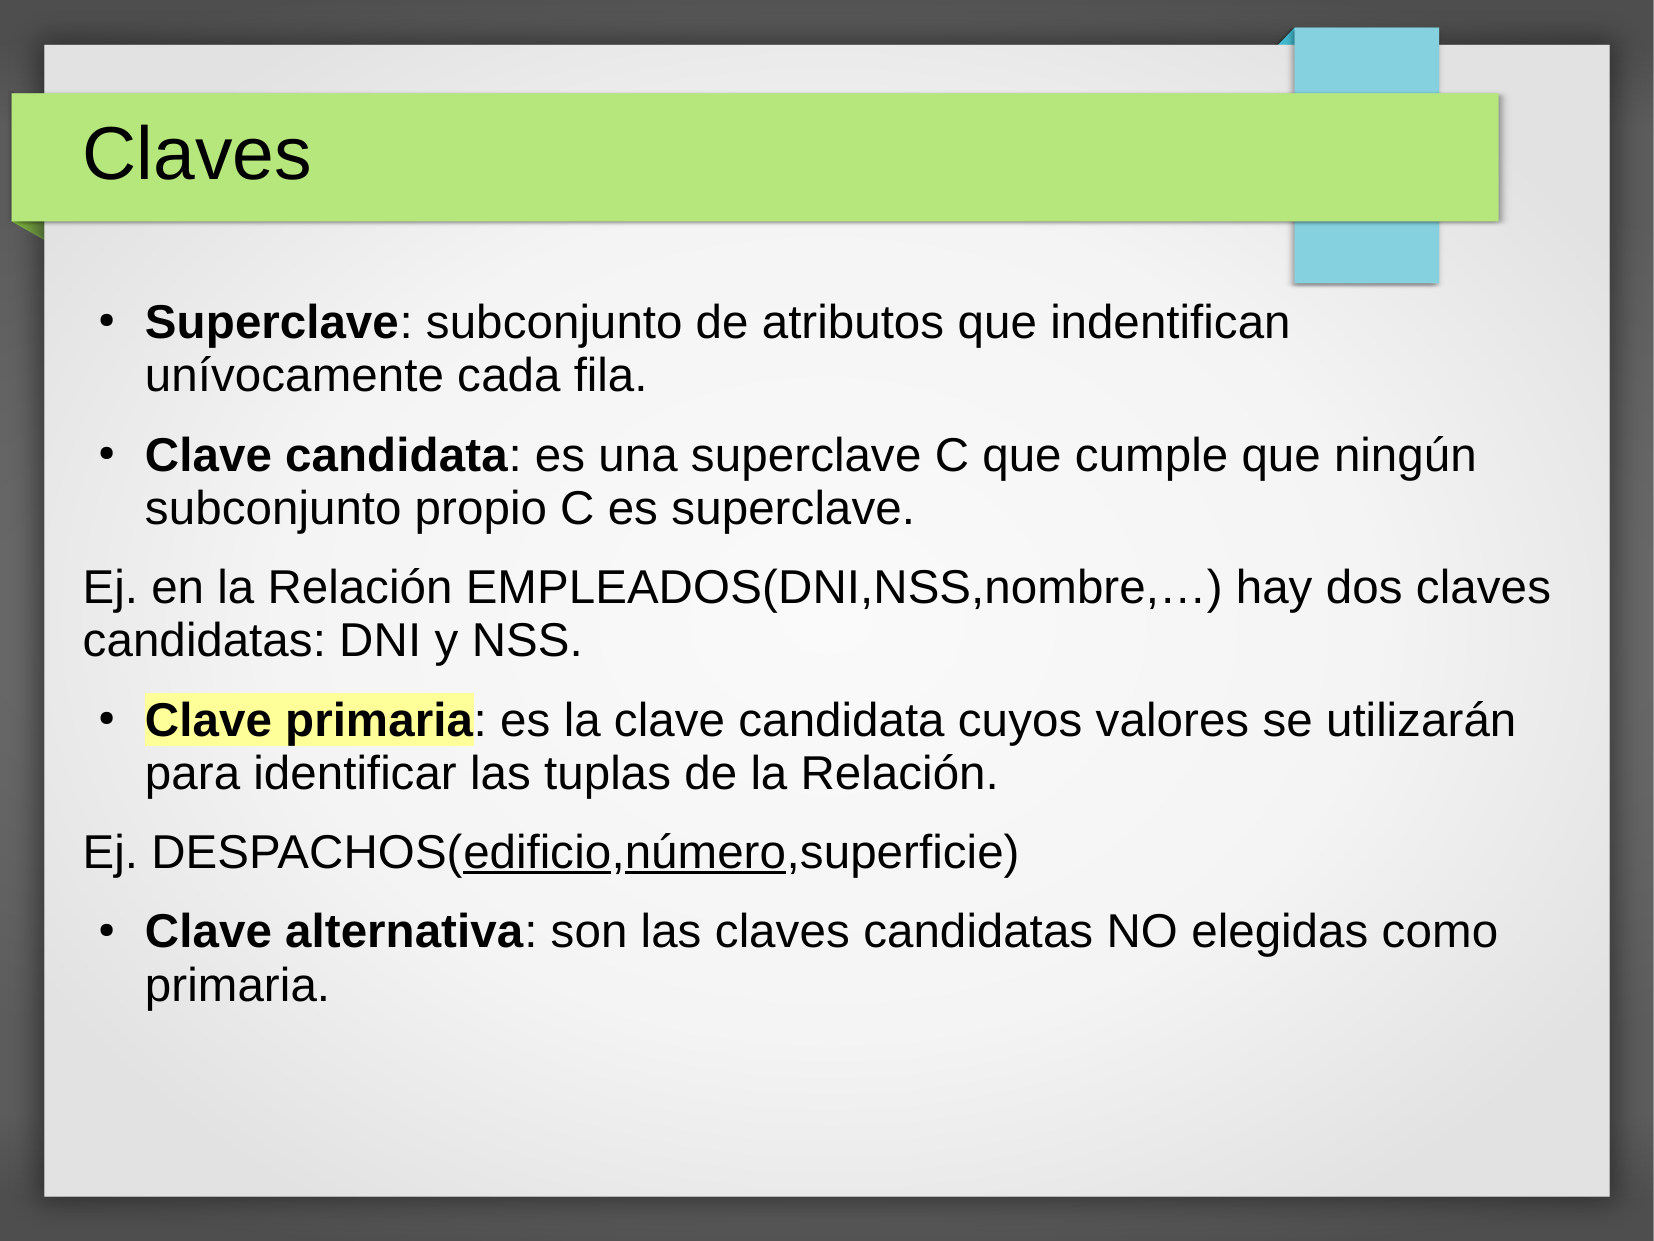

# Claves
Superclave: subconjunto de atributos que indentifican unívocamente cada fila.
Clave candidata: es una superclave C que cumple que ningún subconjunto propio C es superclave.
Ej. en la Relación EMPLEADOS(DNI,NSS,nombre,…) hay dos claves candidatas: DNI y NSS.
Clave primaria: es la clave candidata cuyos valores se utilizarán para identificar las tuplas de la Relación.
Ej. DESPACHOS(edificio,número,superficie)
Clave alternativa: son las claves candidatas NO elegidas como primaria.